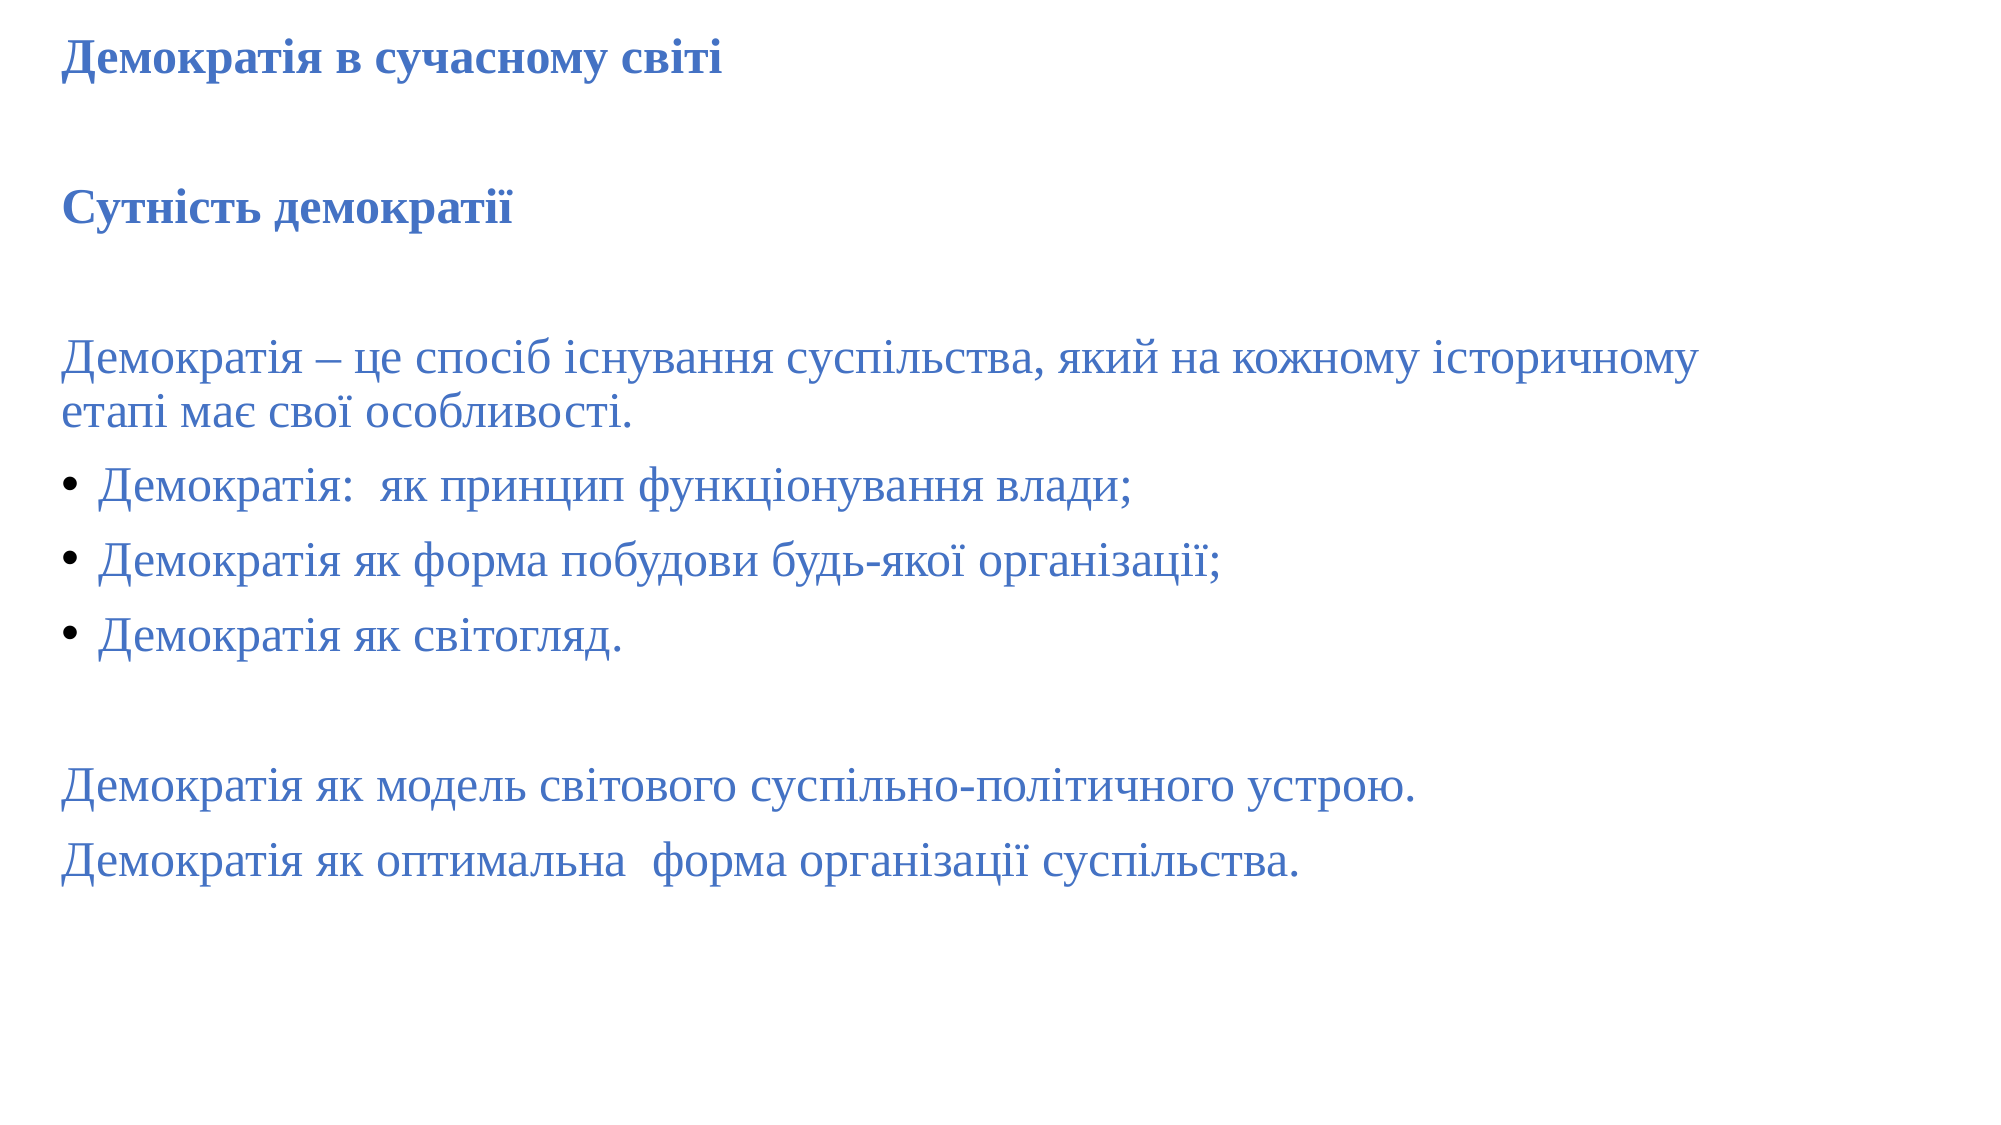

# Демократія в сучасному світі
Сутність демократії
Демократія – це спосіб існування суспільства, який на кожному історичному етапі має свої особливості.
Демократія: як принцип функціонування влади;
Демократія як форма побудови будь-якої організації;
Демократія як світогляд.
Демократія як модель світового суспільно-політичного устрою.
Демократія як оптимальна форма організації суспільства.